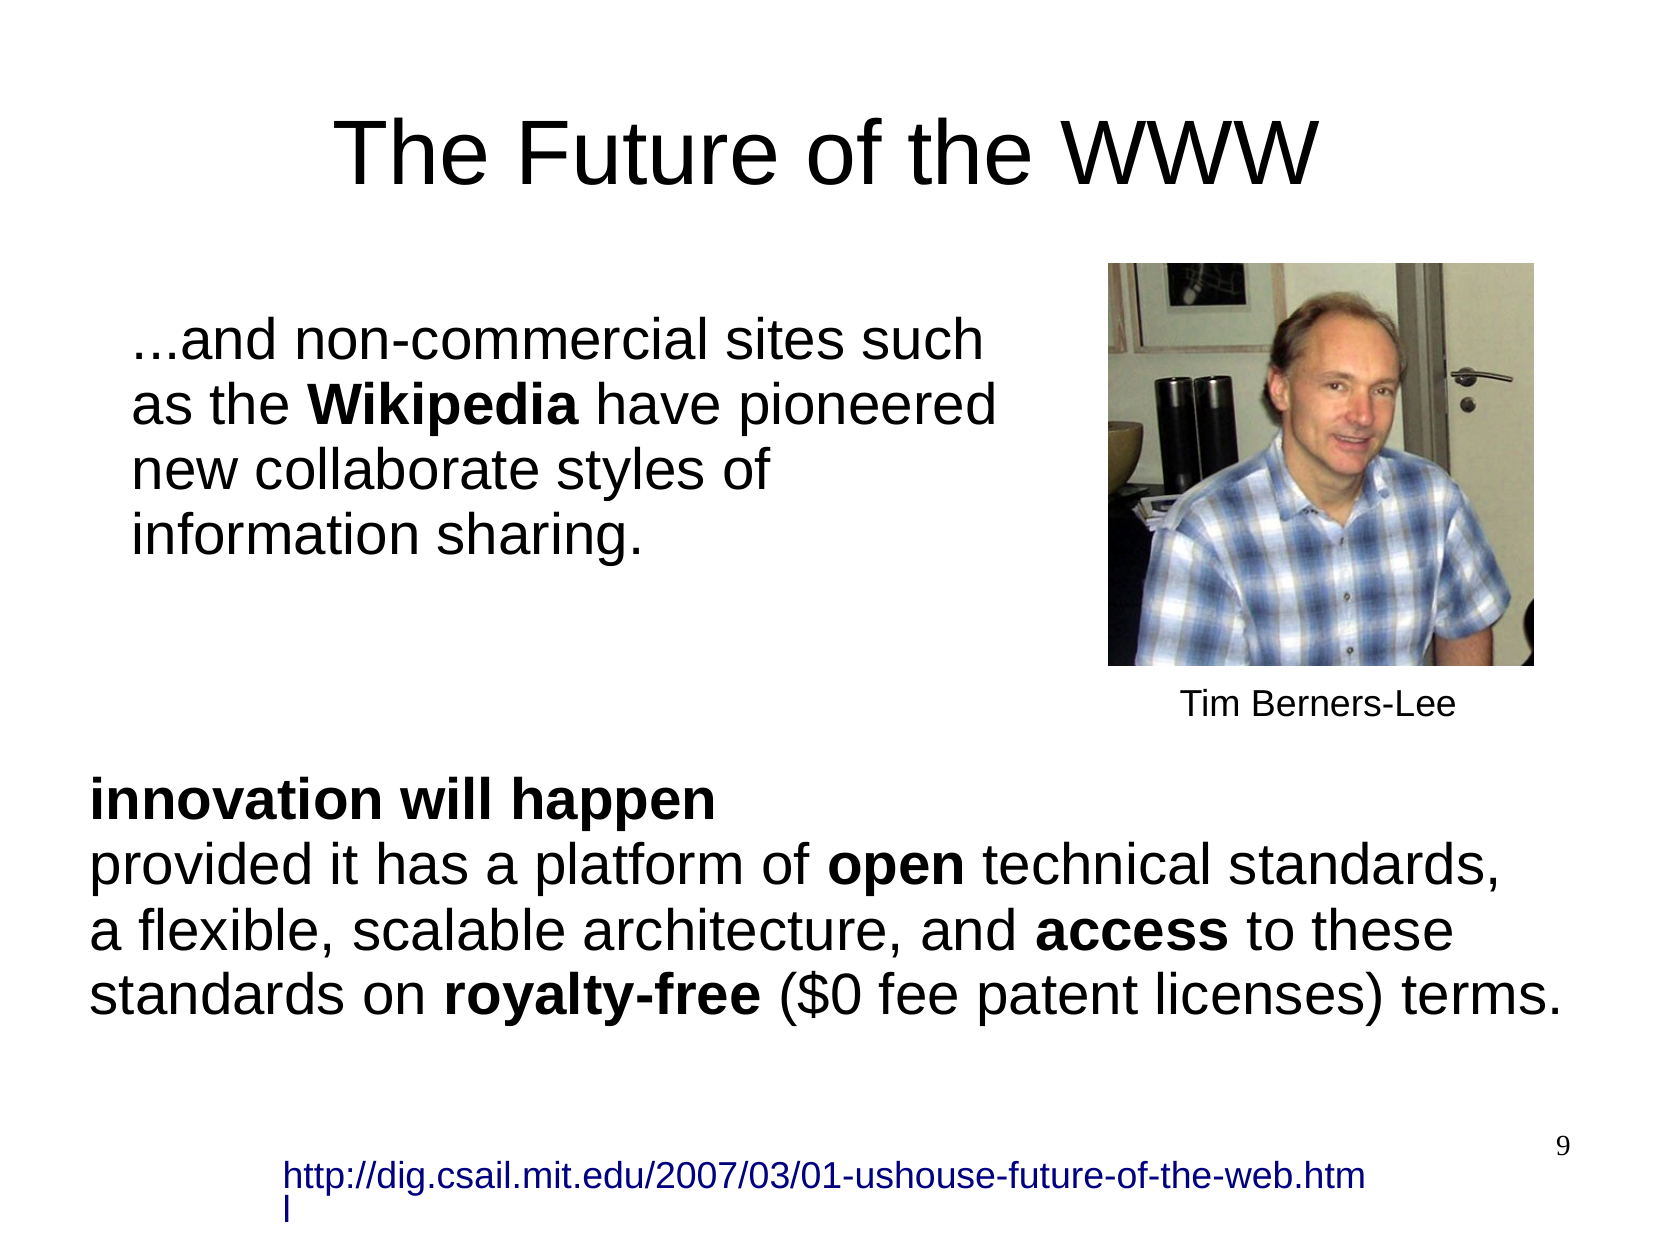

# The Future of the WWW
...and non-commercial sites such
as the Wikipedia have pioneered
new collaborate styles of information sharing.
Tim Berners-Lee
innovation will happen
provided it has a platform of open technical standards,
a flexible, scalable architecture, and access to these standards on royalty-free ($0 fee patent licenses) terms.
9
http://dig.csail.mit.edu/2007/03/01-ushouse-future-of-the-web.html